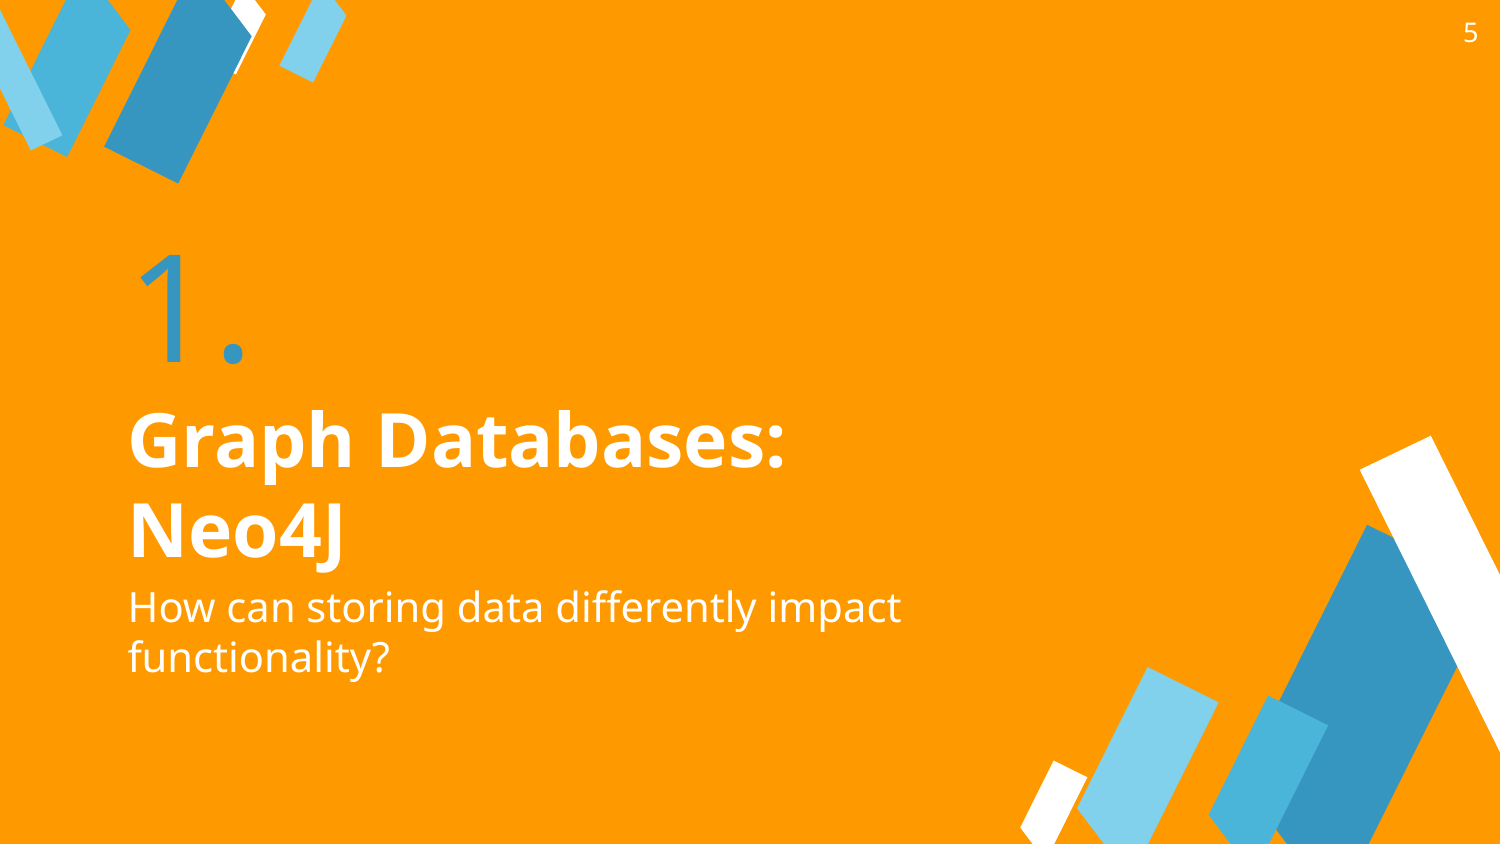

# 1. Graph Databases: Neo4J
How can storing data differently impact functionality?